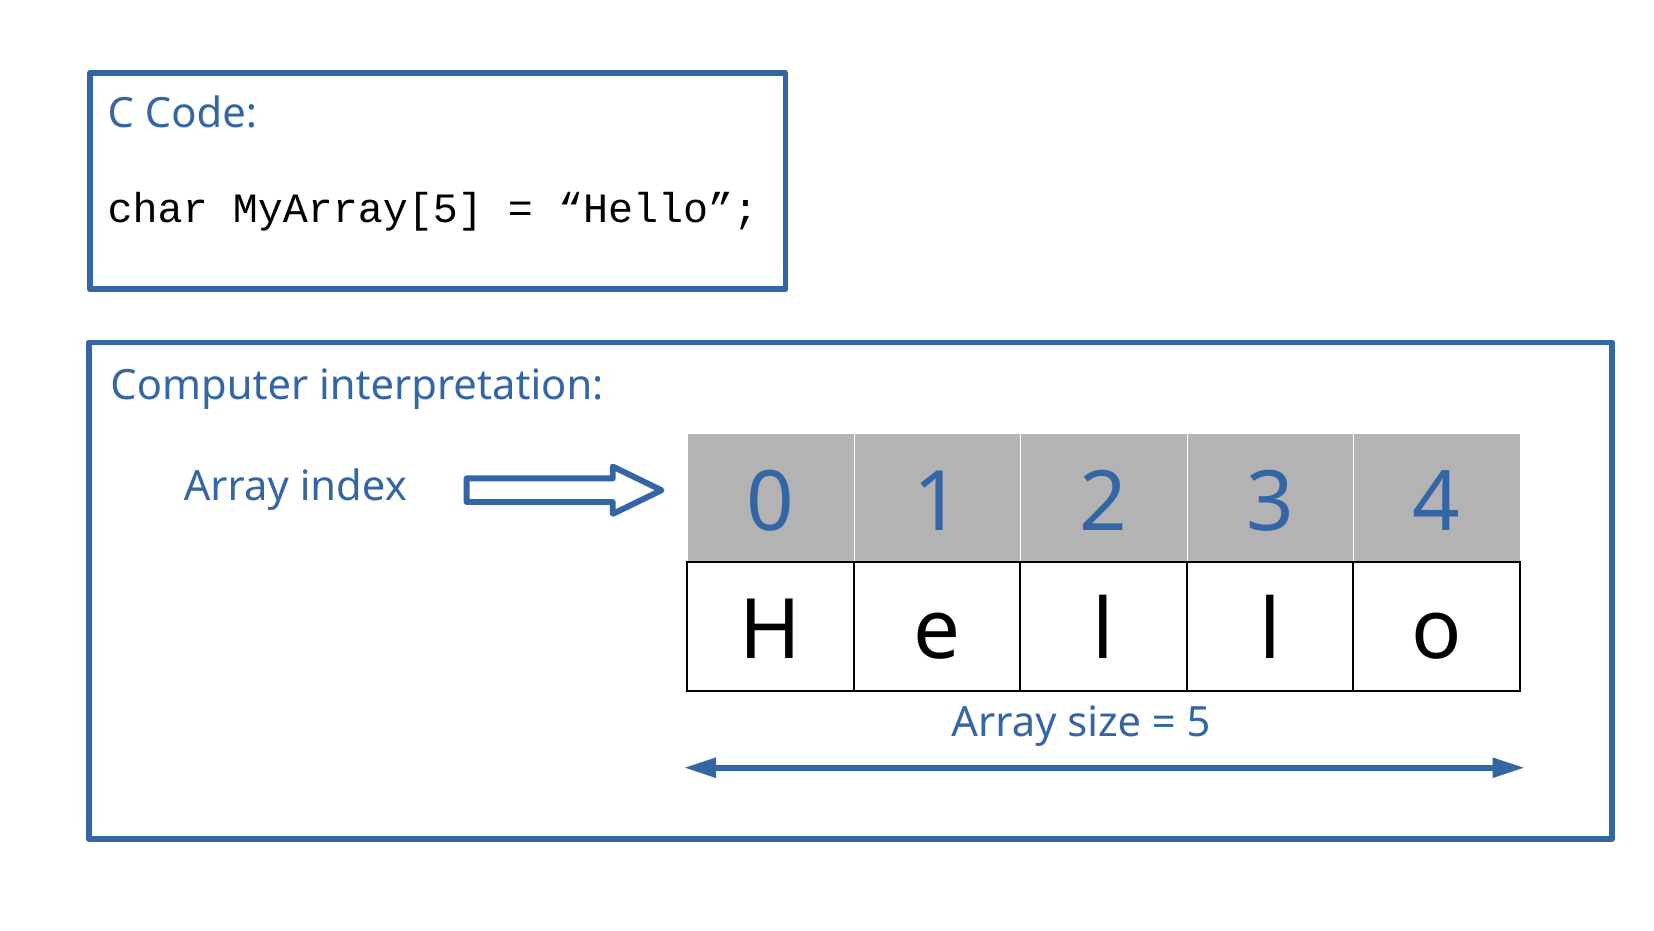

C Code:
char MyArray[5] = “Hello”;
Computer interpretation:
| 0 | 1 | 2 | 3 | 4 |
| --- | --- | --- | --- | --- |
| H | e | l | l | o |
Array index
Array size = 5